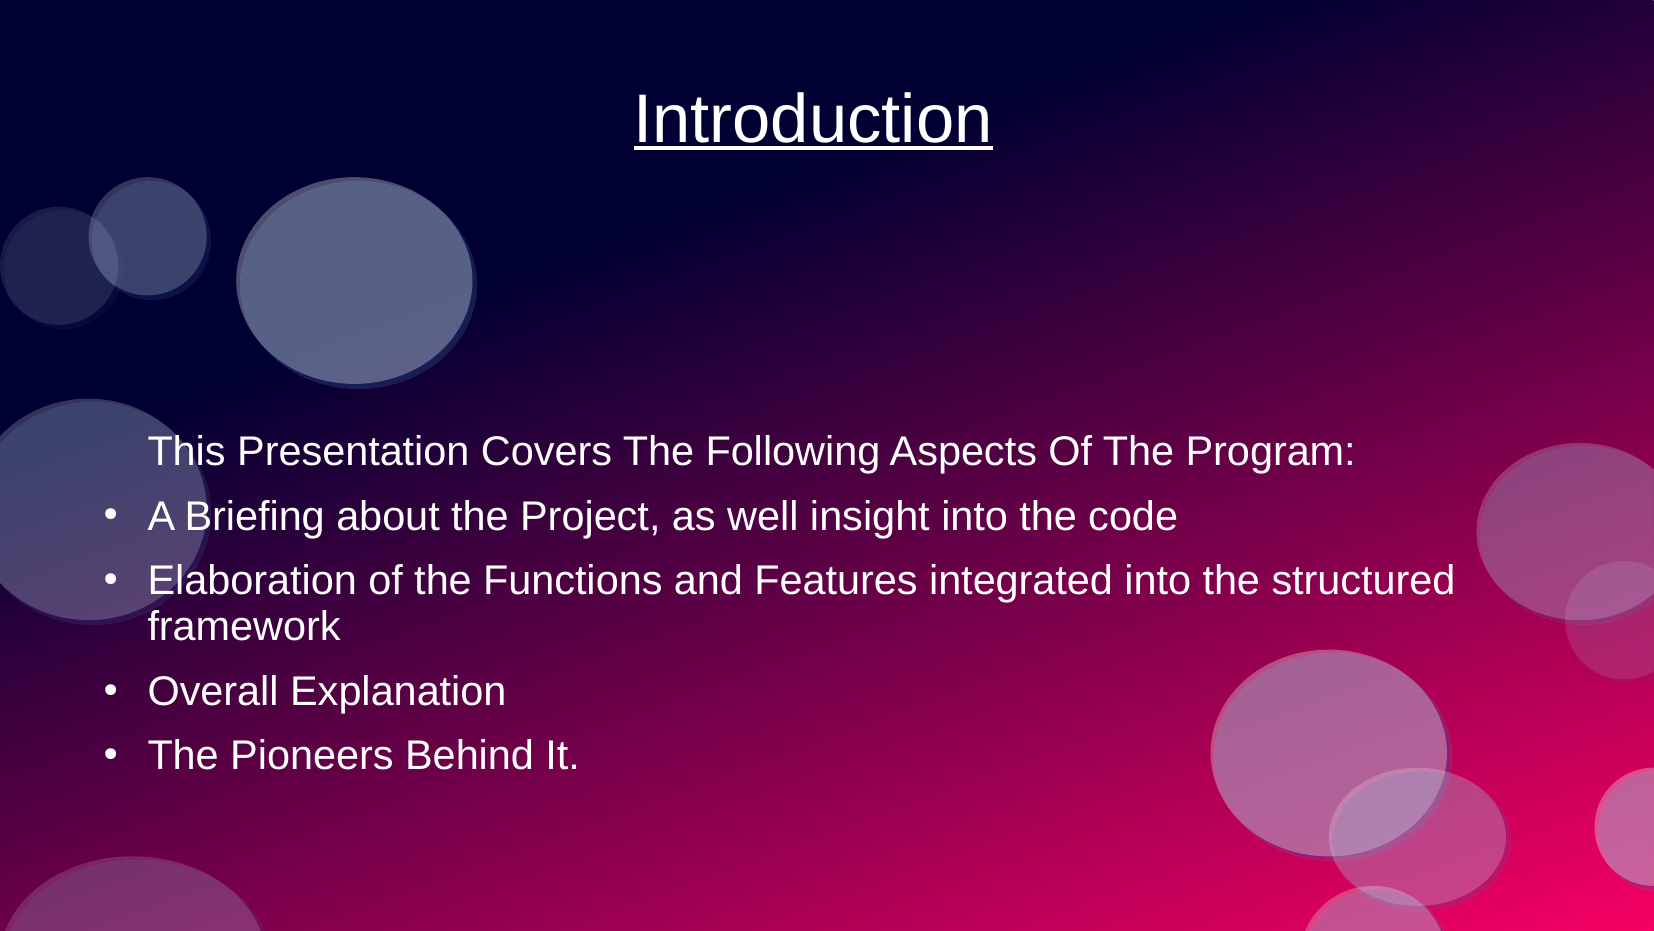

# Introduction
This Presentation Covers The Following Aspects Of The Program:
A Briefing about the Project, as well insight into the code
Elaboration of the Functions and Features integrated into the structured framework
Overall Explanation
The Pioneers Behind It.